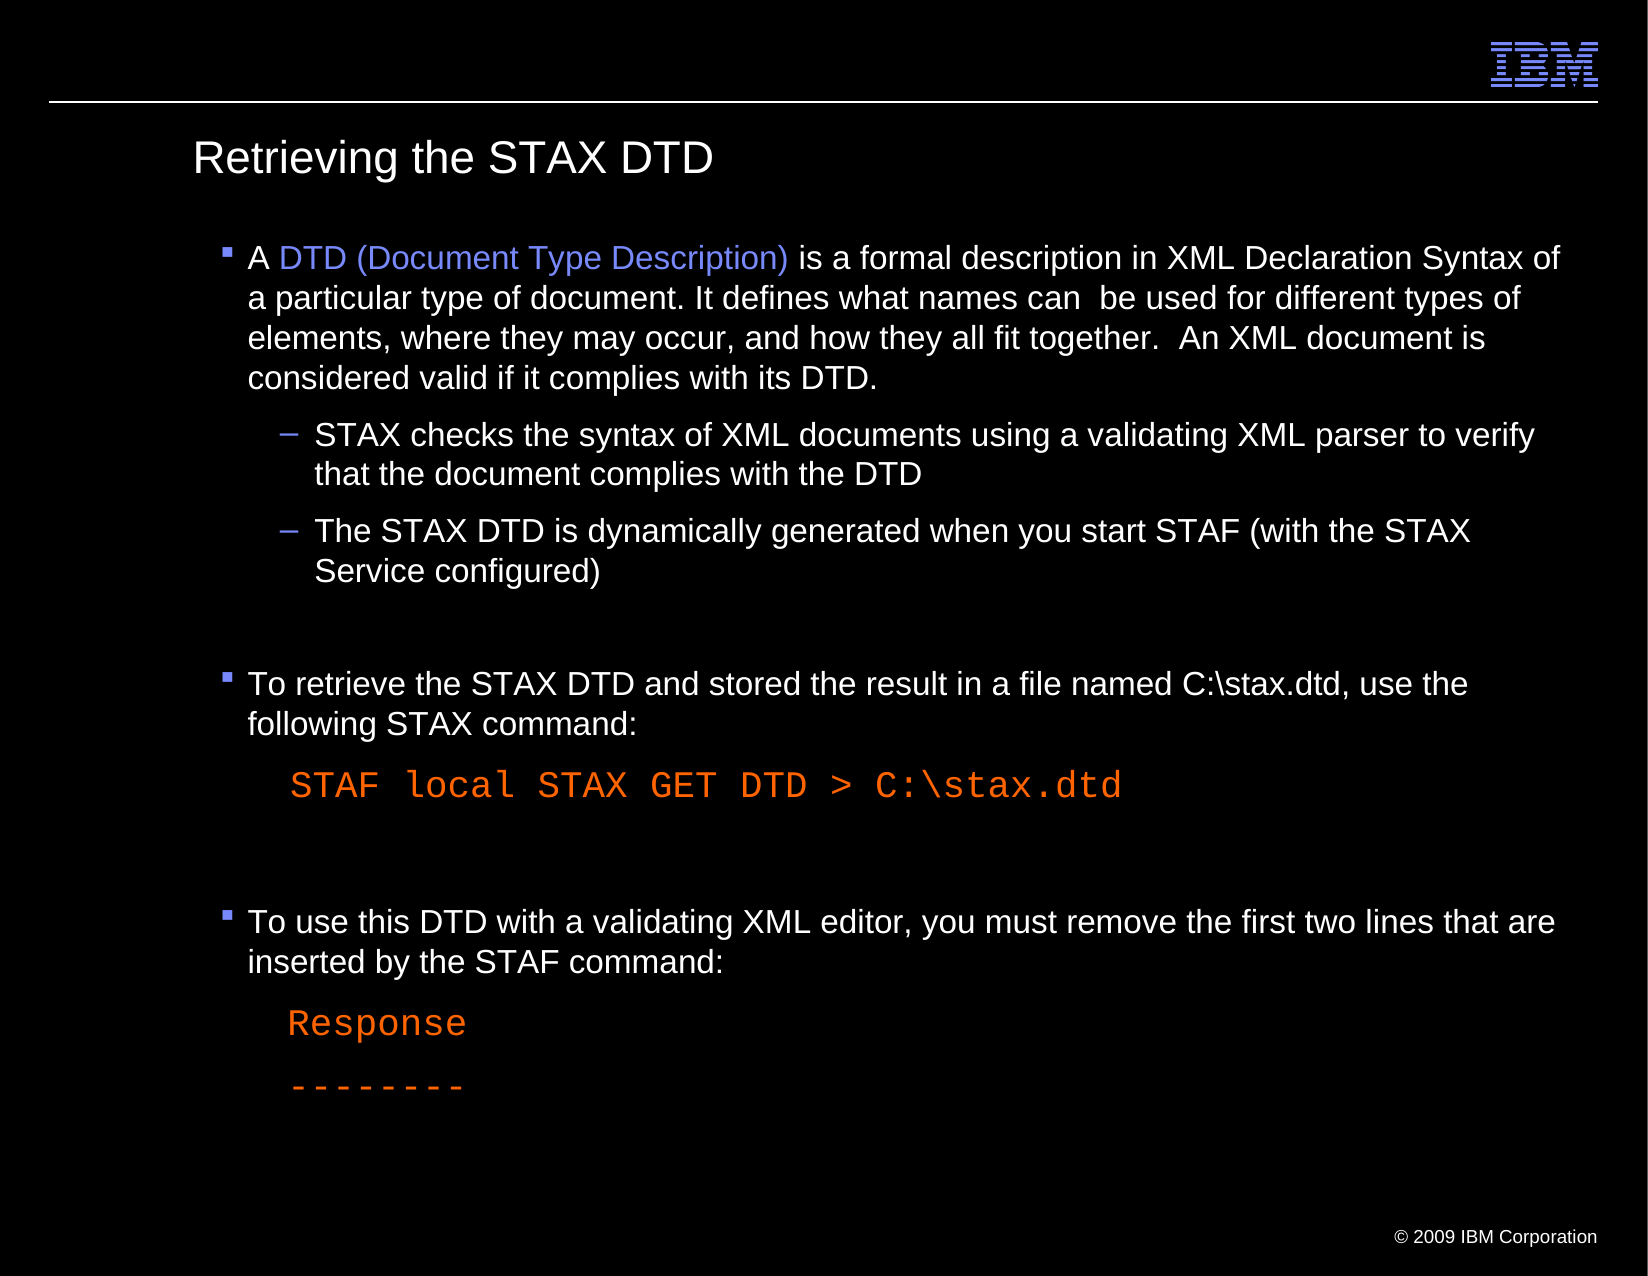

# Retrieving the STAX DTD
A DTD (Document Type Description) is a formal description in XML Declaration Syntax of a particular type of document. It defines what names can be used for different types of elements, where they may occur, and how they all fit together. An XML document is considered valid if it complies with its DTD.
STAX checks the syntax of XML documents using a validating XML parser to verify that the document complies with the DTD
The STAX DTD is dynamically generated when you start STAF (with the STAX Service configured)
To retrieve the STAX DTD and stored the result in a file named C:\stax.dtd, use the following STAX command:
 STAF local STAX GET DTD > C:\stax.dtd
To use this DTD with a validating XML editor, you must remove the first two lines that are inserted by the STAF command:
 Response
 --------